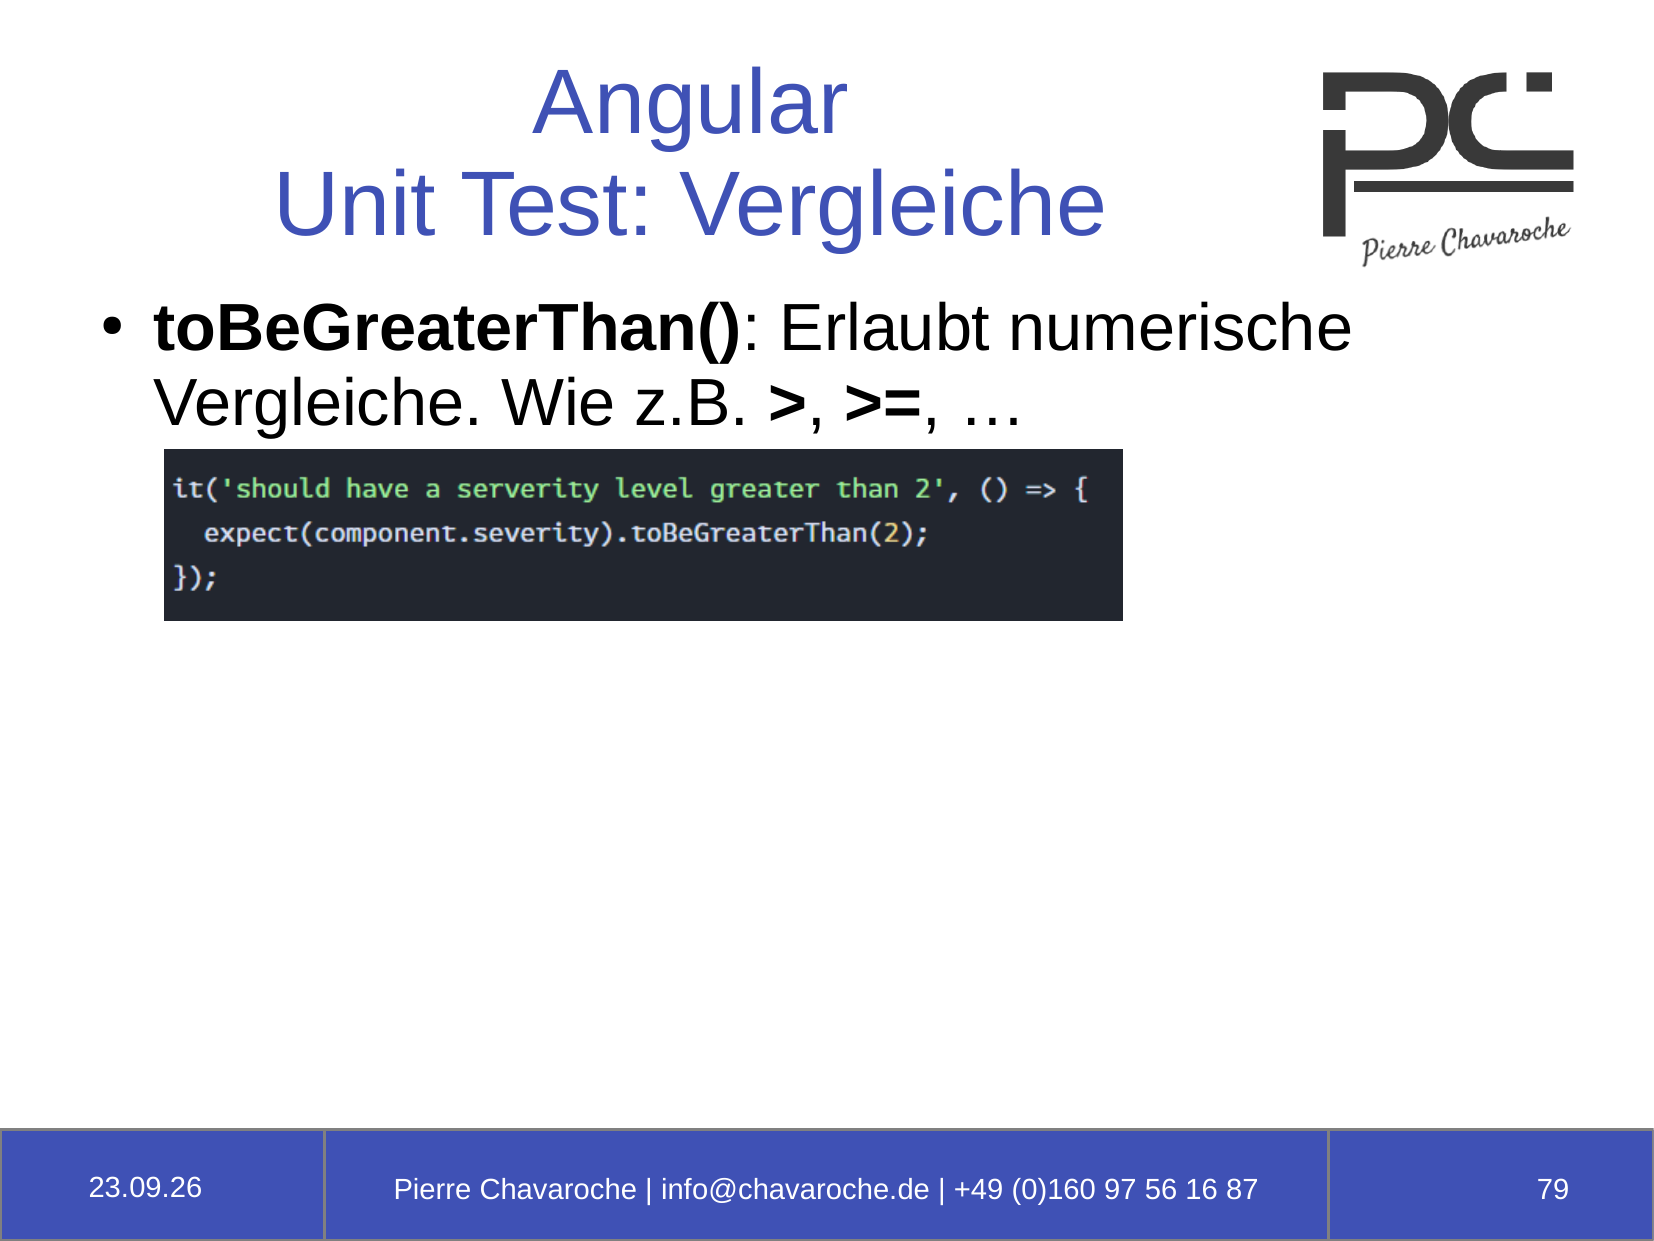

# Angular Unit Test: Vergleiche
toBeGreaterThan(): Erlaubt numerische Vergleiche. Wie z.B. >, >=, …
Pierre Chavaroche | info@chavaroche.de | +49 (0)160 97 56 16 87
79